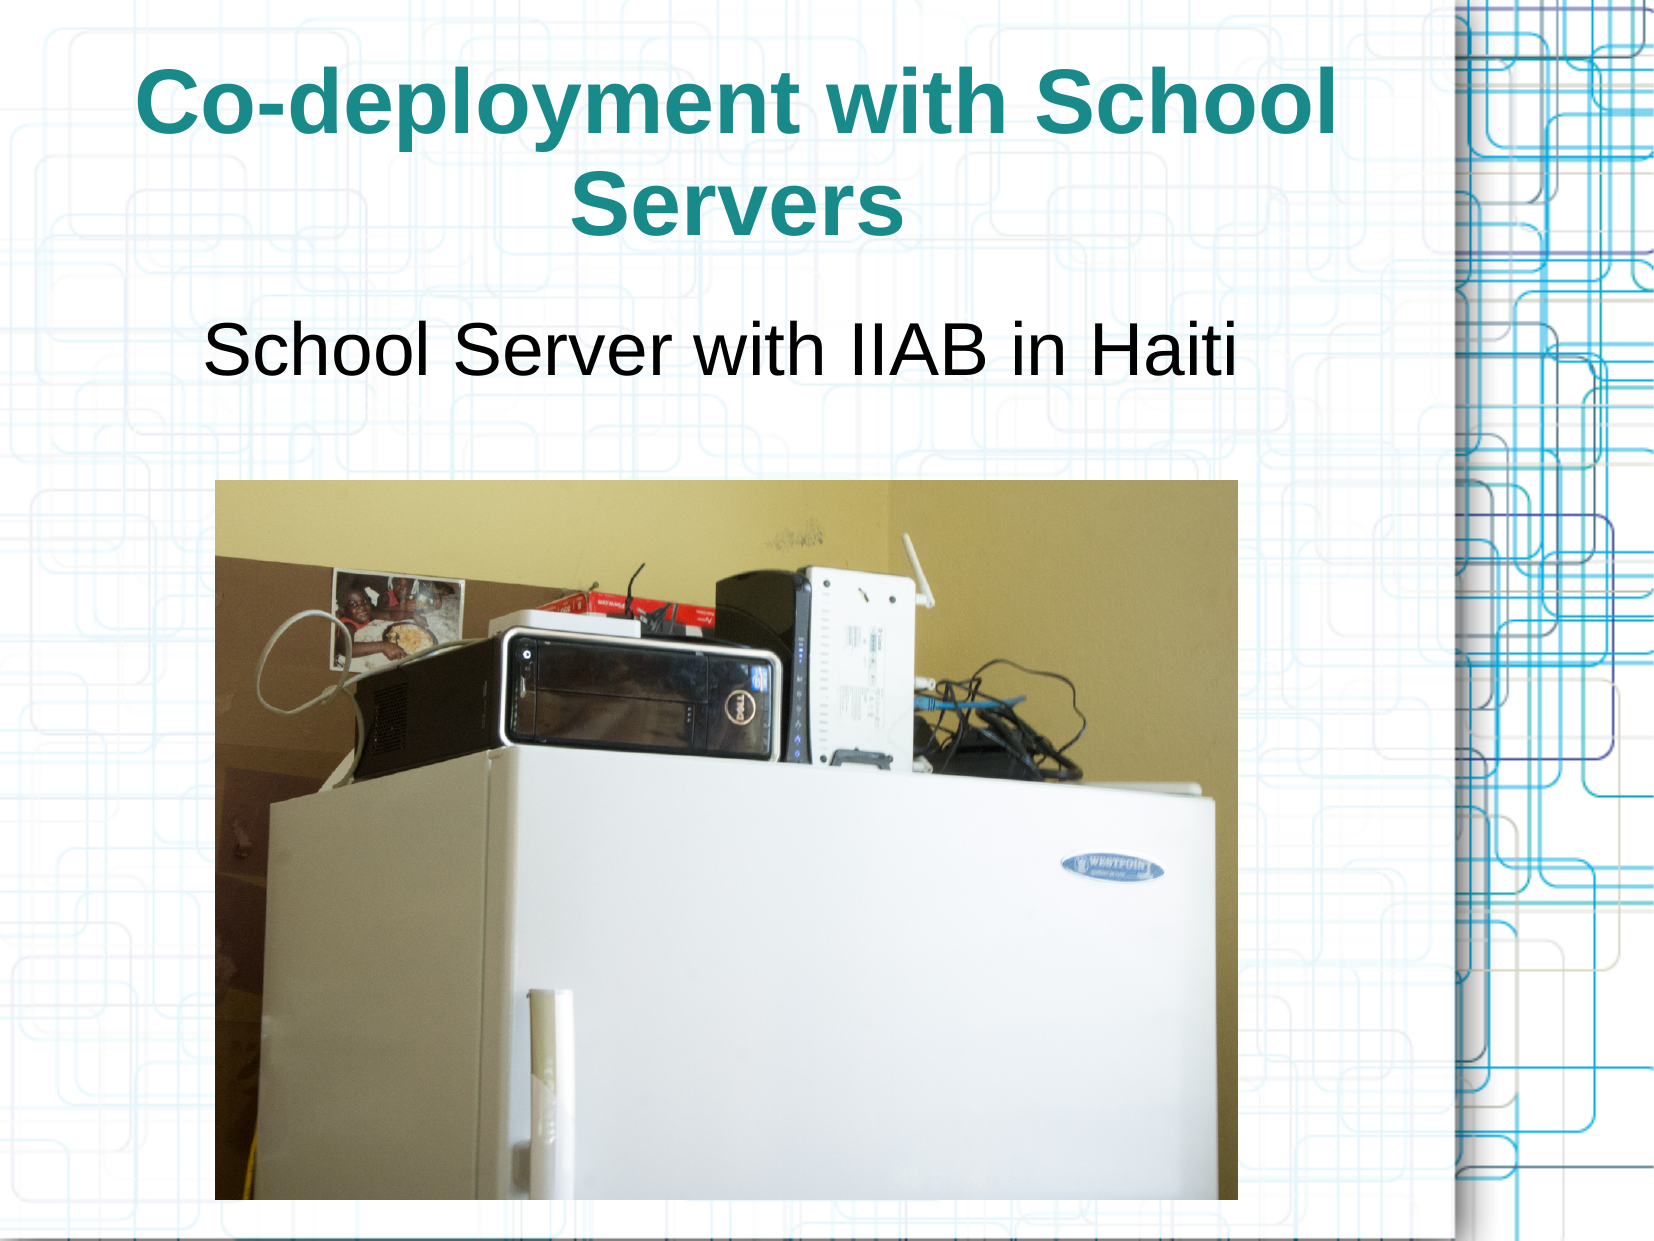

# Co-deployment with School Servers
School Server with IIAB in Haiti